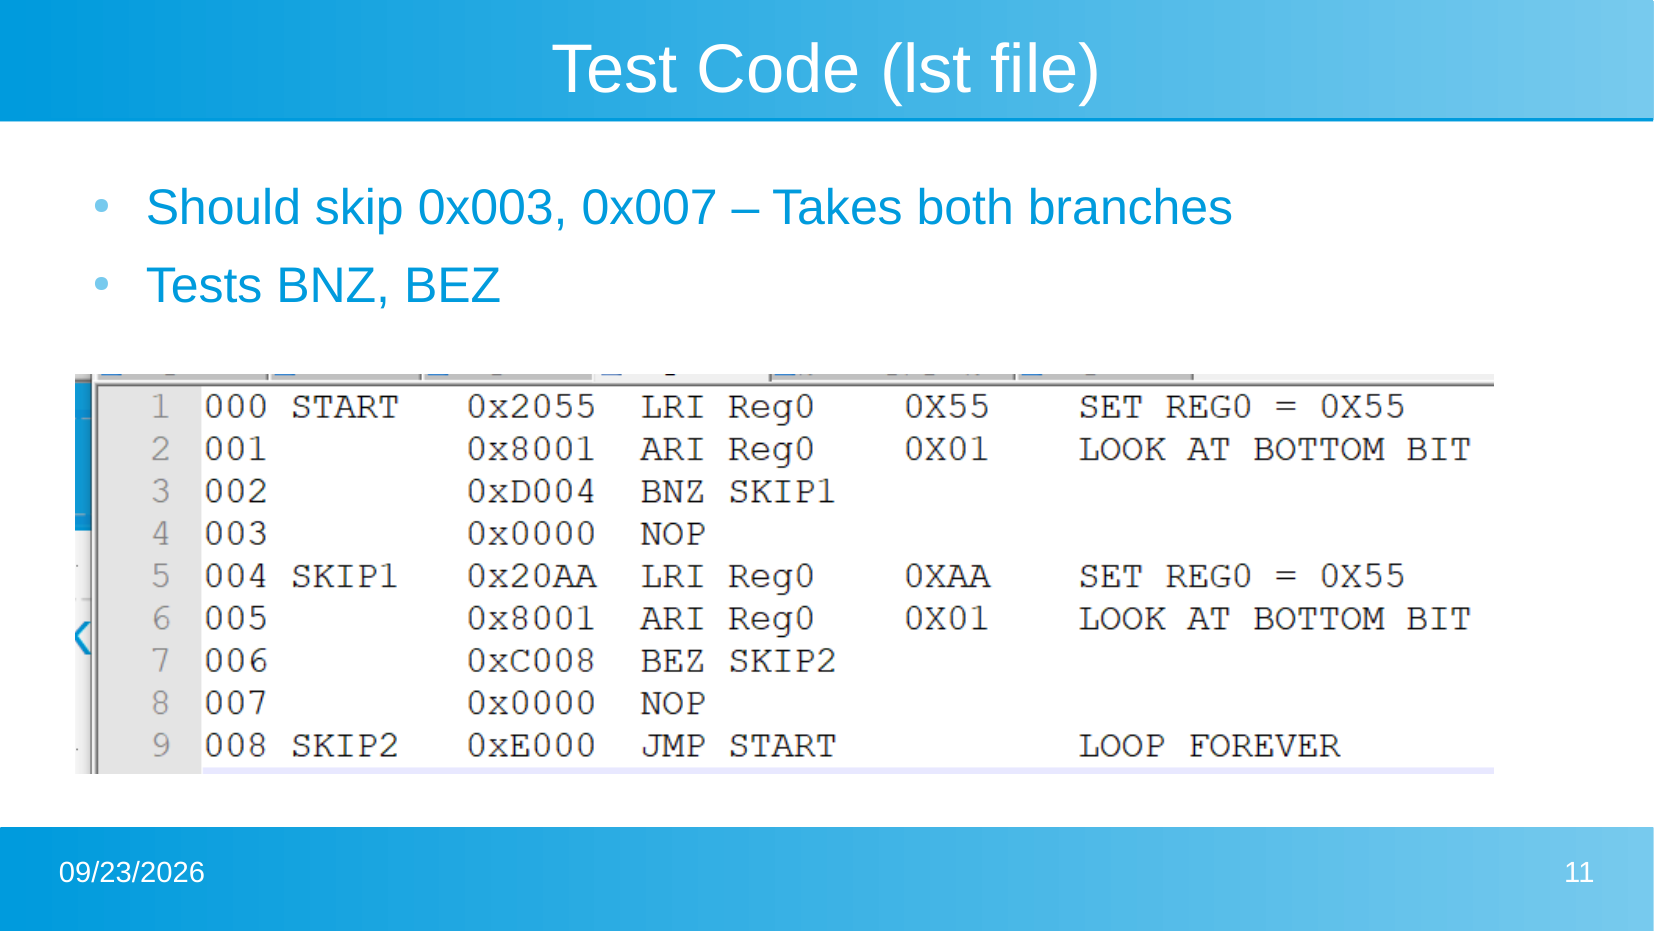

# Test Code (lst file)
Should skip 0x003, 0x007 – Takes both branches
Tests BNZ, BEZ
11